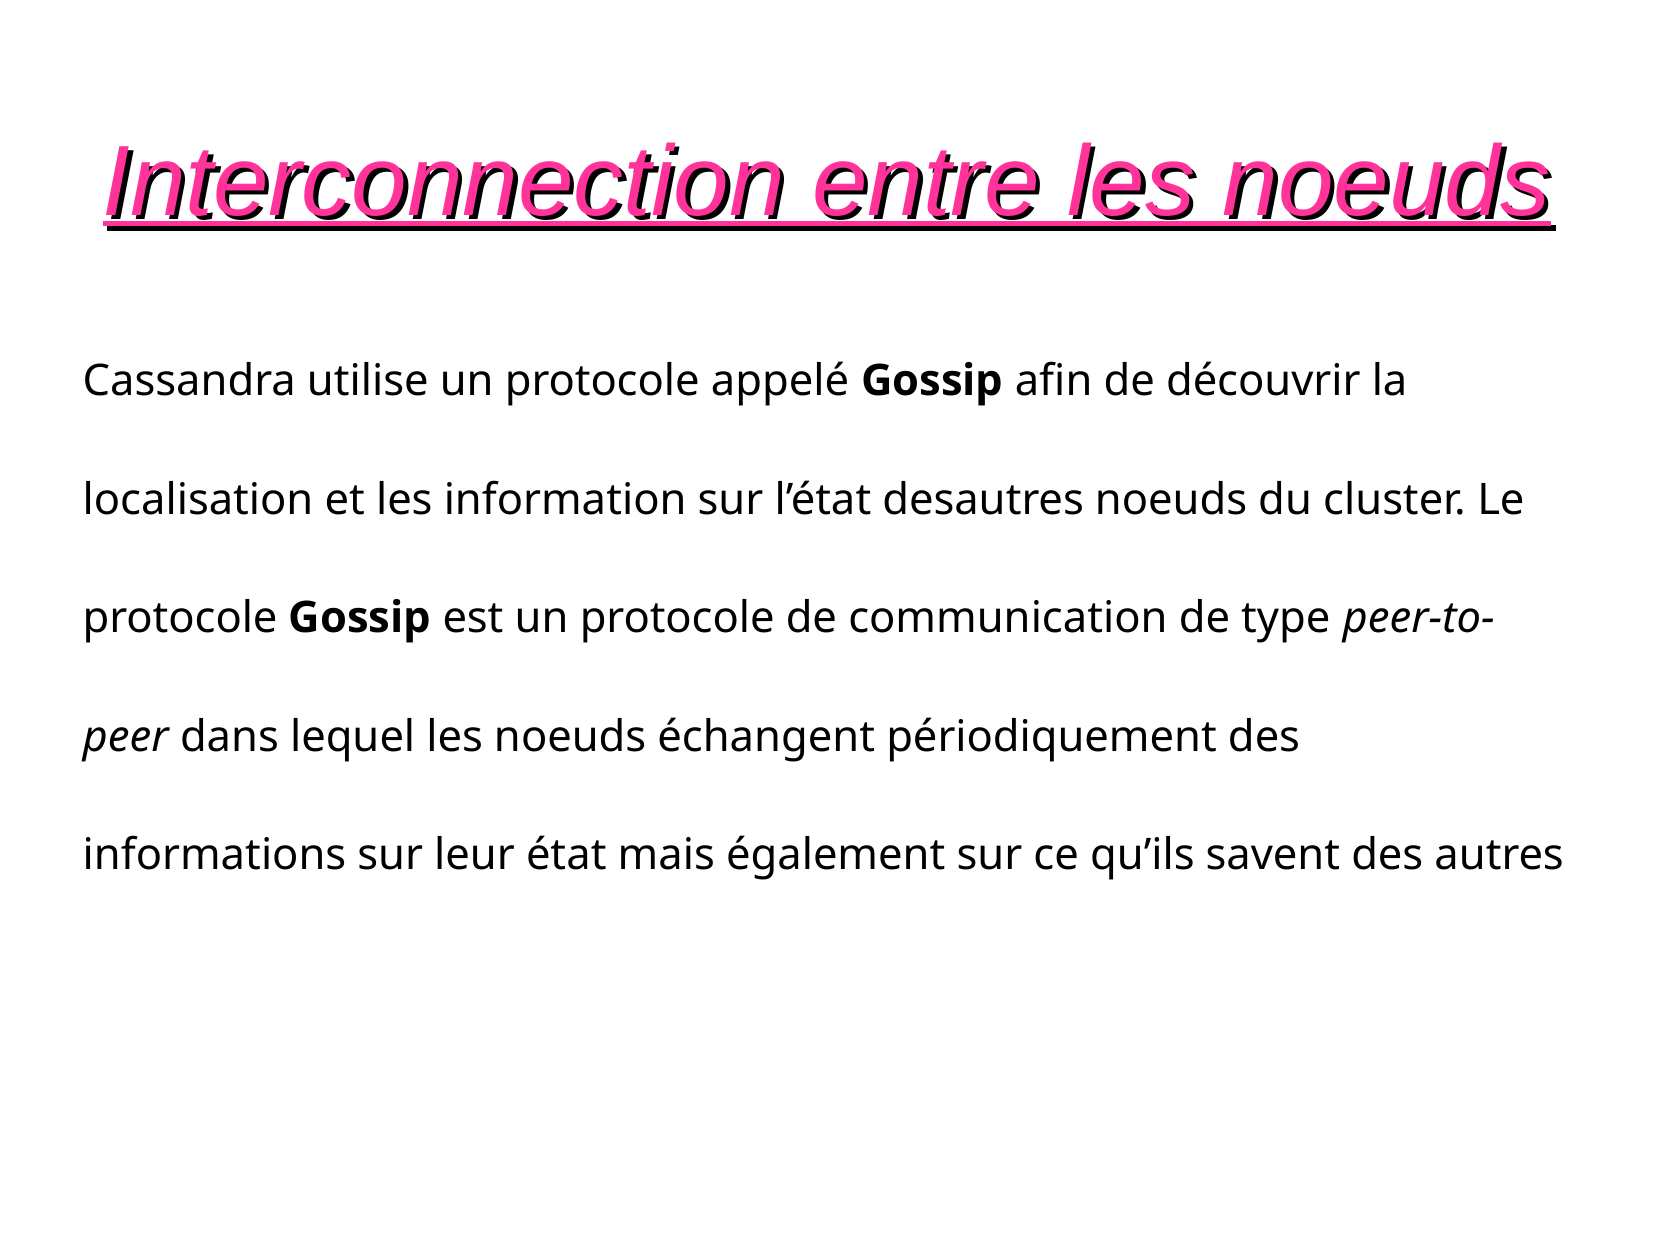

# Interconnection entre les noeuds
Cassandra utilise un protocole appelé Gossip afin de découvrir la localisation et les information sur l’état desautres noeuds du cluster. Le protocole Gossip est un protocole de communication de type peer-to-peer dans lequel les noeuds échangent périodiquement des informations sur leur état mais également sur ce qu’ils savent des autres